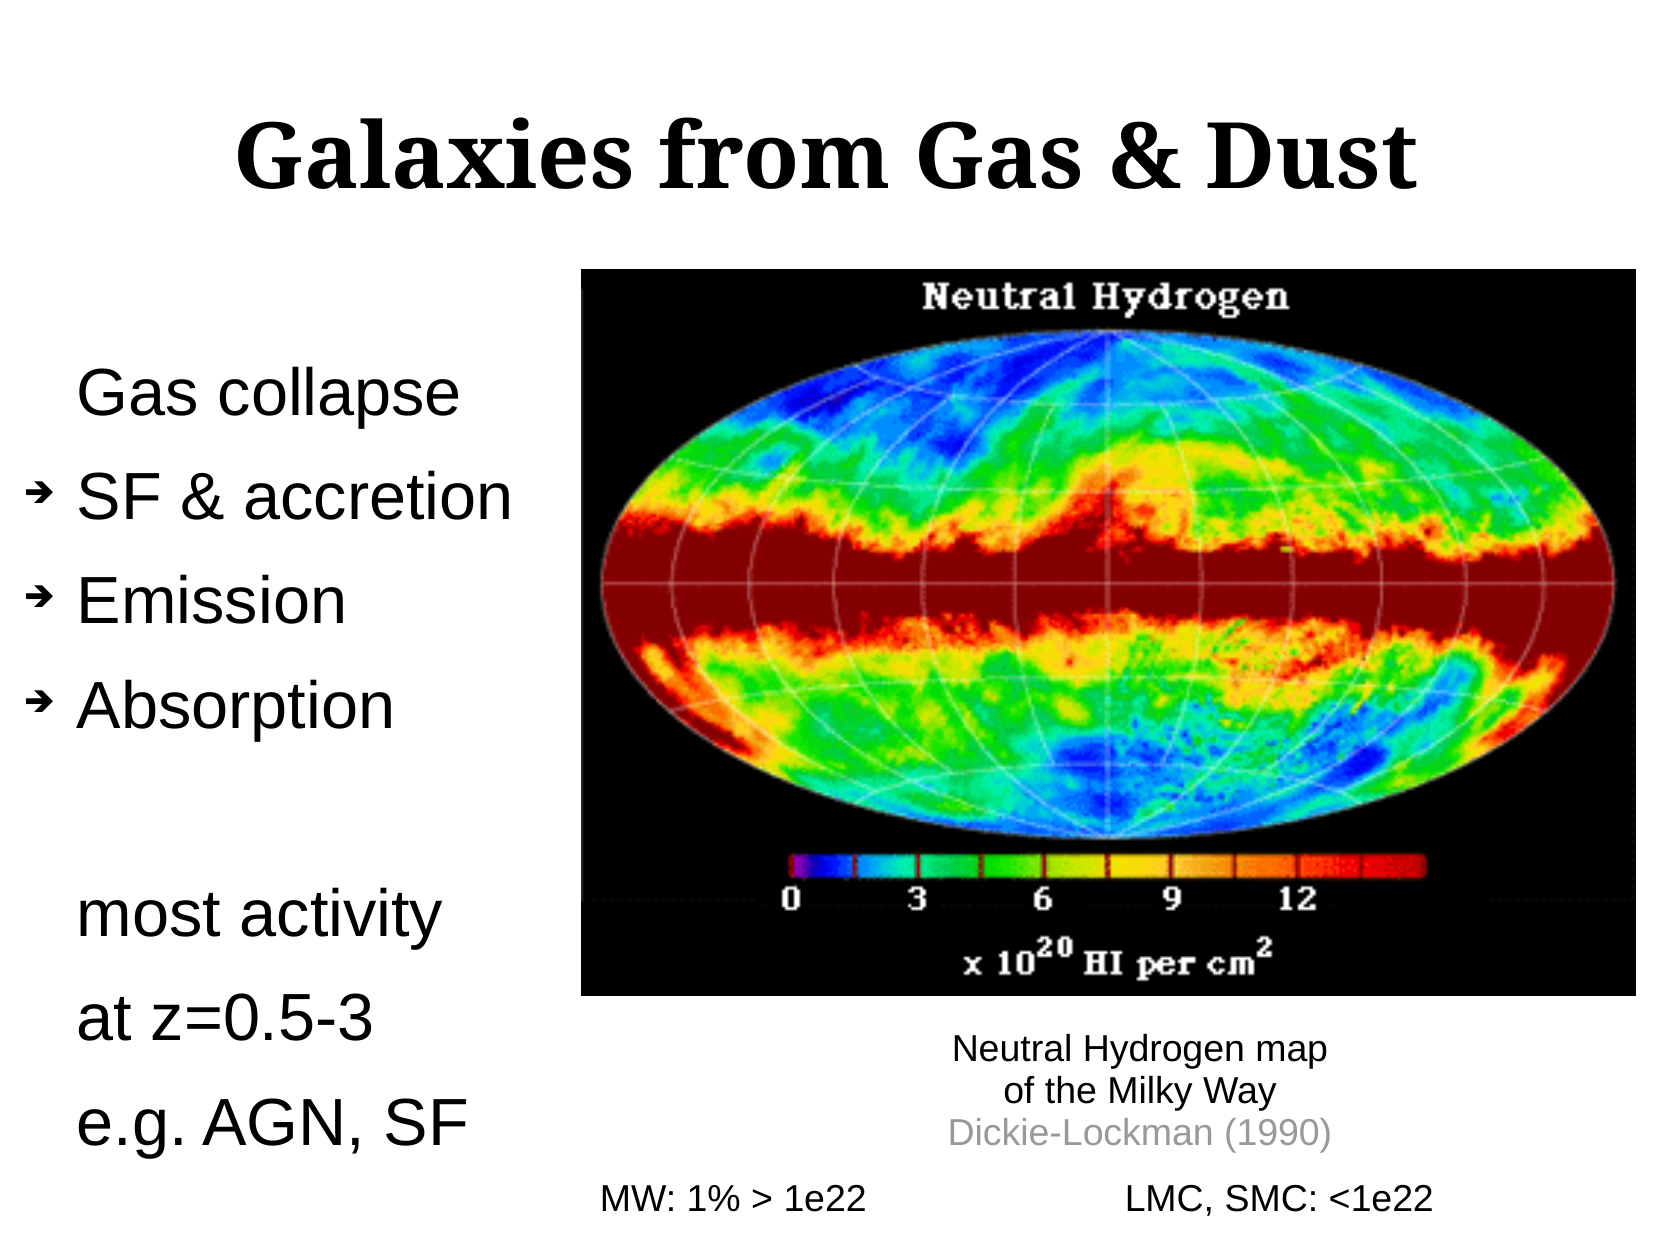

# Galaxies from Gas & Dust
Gas collapse
SF & accretion
Emission
Absorption
most activity
at z=0.5-3
e.g. AGN, SF
Neutral Hydrogen map
of the Milky Way
Dickie-Lockman (1990)
MW: 1% > 1e22
LMC, SMC: <1e22